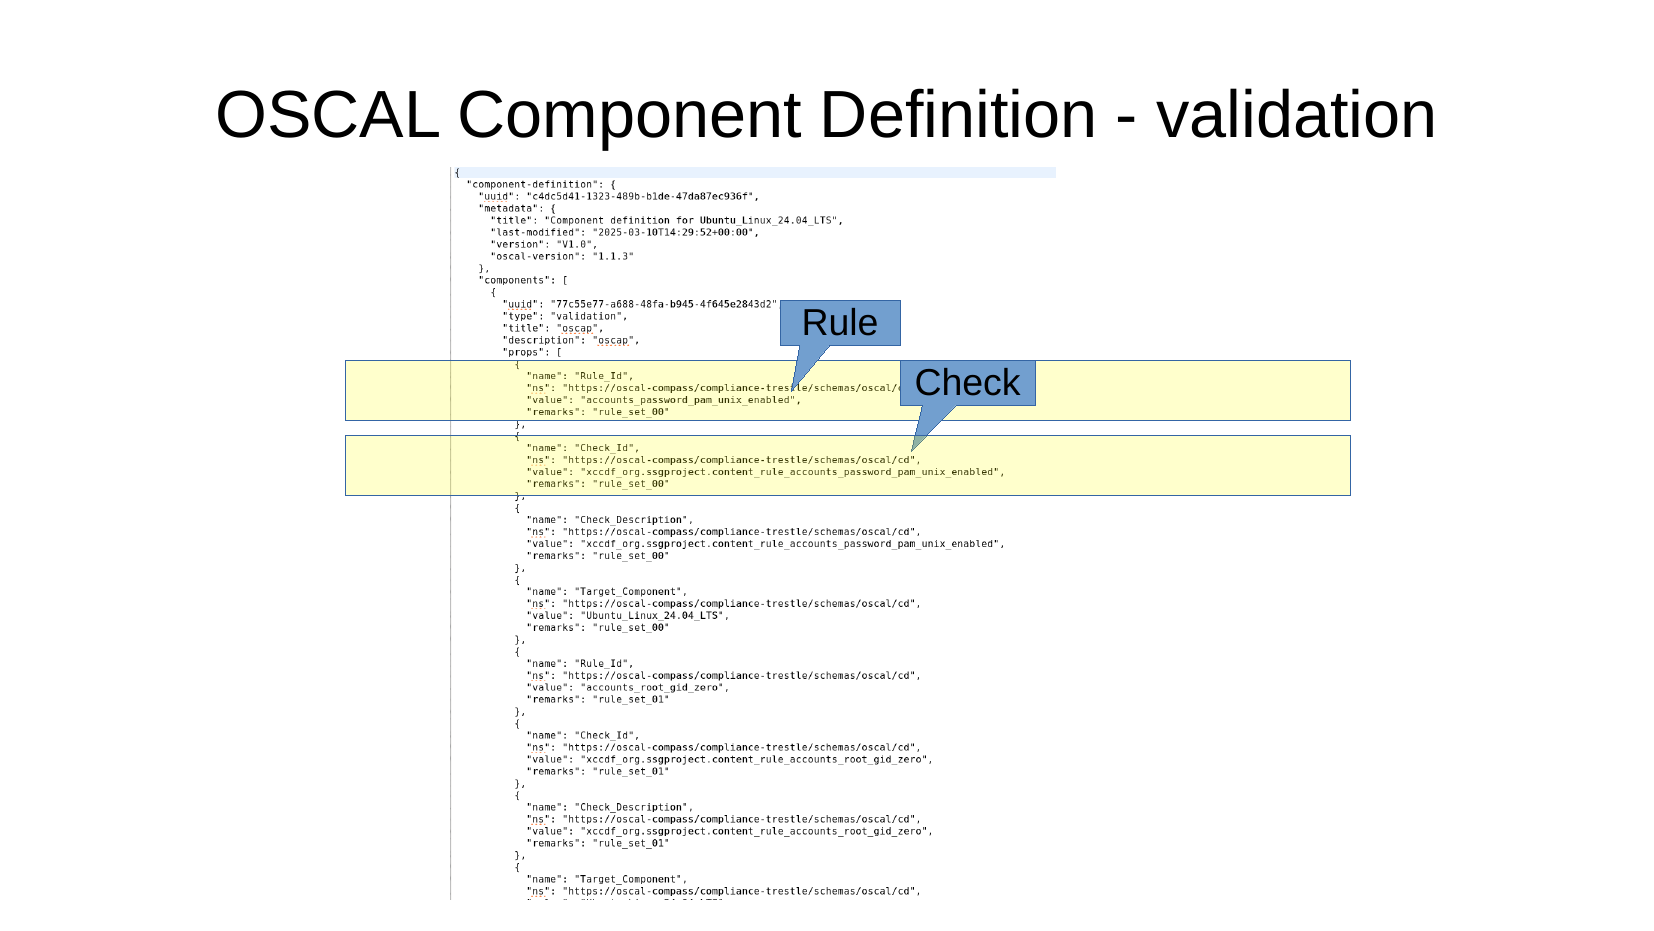

# OSCAL Component Definition - validation
Rule
Check